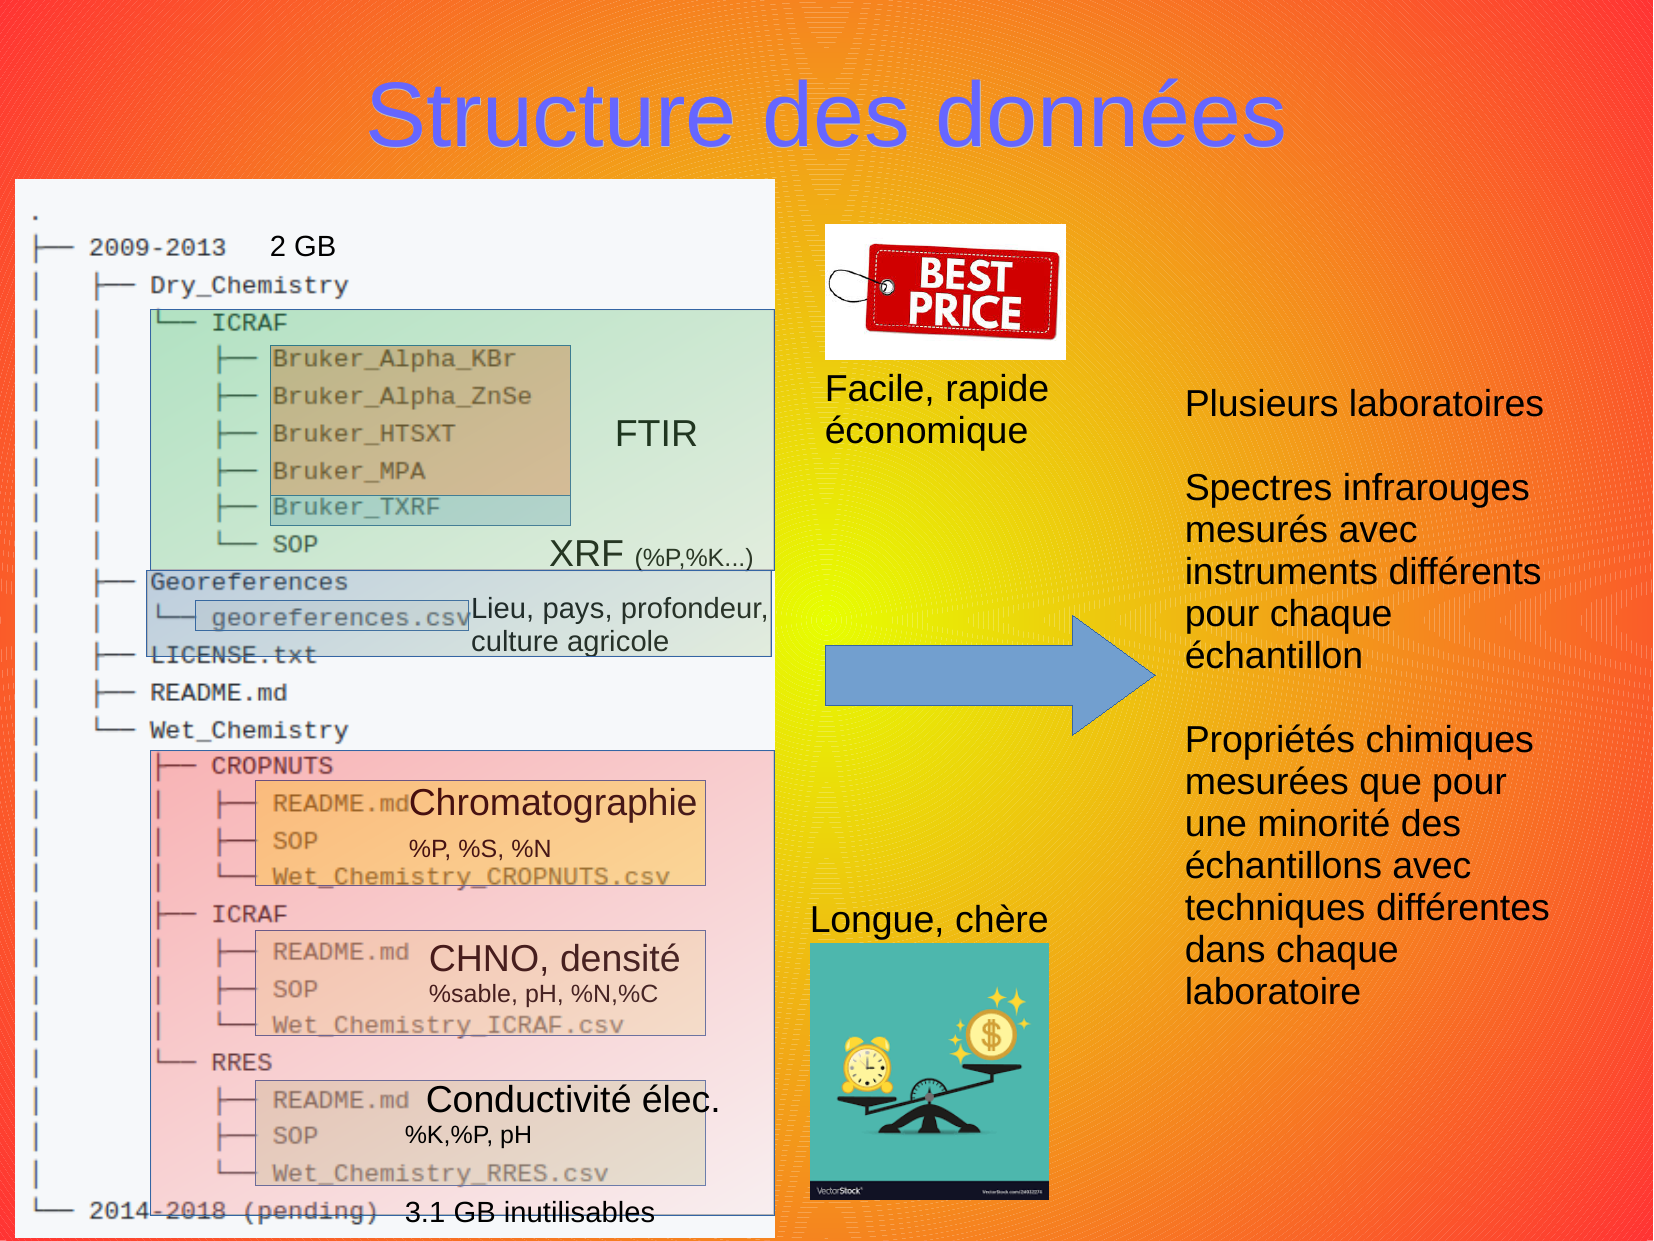

# Structure des données
2 GB
Facile, rapide économique
Plusieurs laboratoires
Spectres infrarouges mesurés avec instruments différents pour chaque échantillon
Propriétés chimiques mesurées que pour une minorité des échantillons avec techniques différentes dans chaque laboratoire
FTIR
XRF (%P,%K...)
Lieu, pays, profondeur,
culture agricole
Chromatographie
%P, %S, %N
Longue, chère
CHNO, densité
%sable, pH, %N,%C
 Conductivité élec.
%K,%P, pH
3.1 GB inutilisables